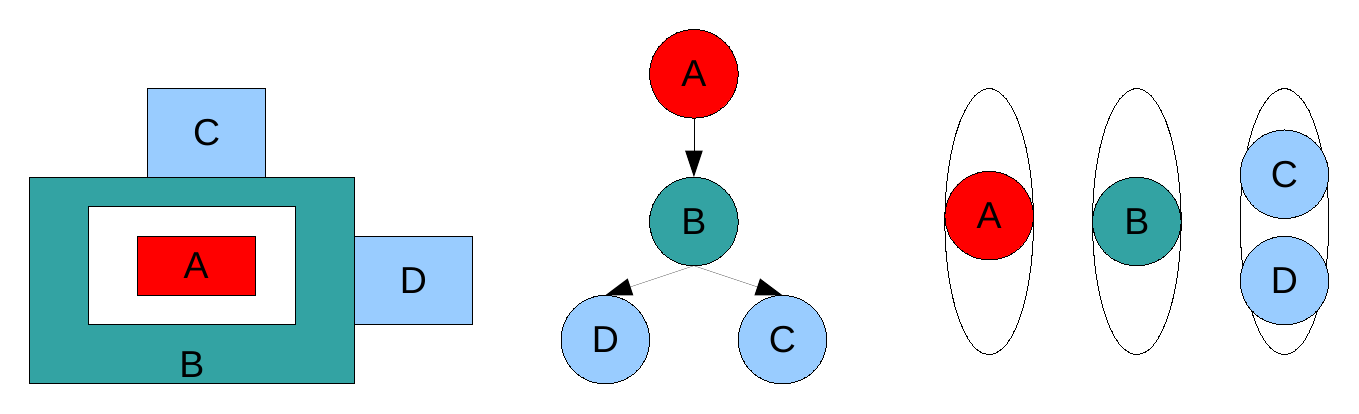

A
C
C
A
B
B
B
A
D
D
D
C